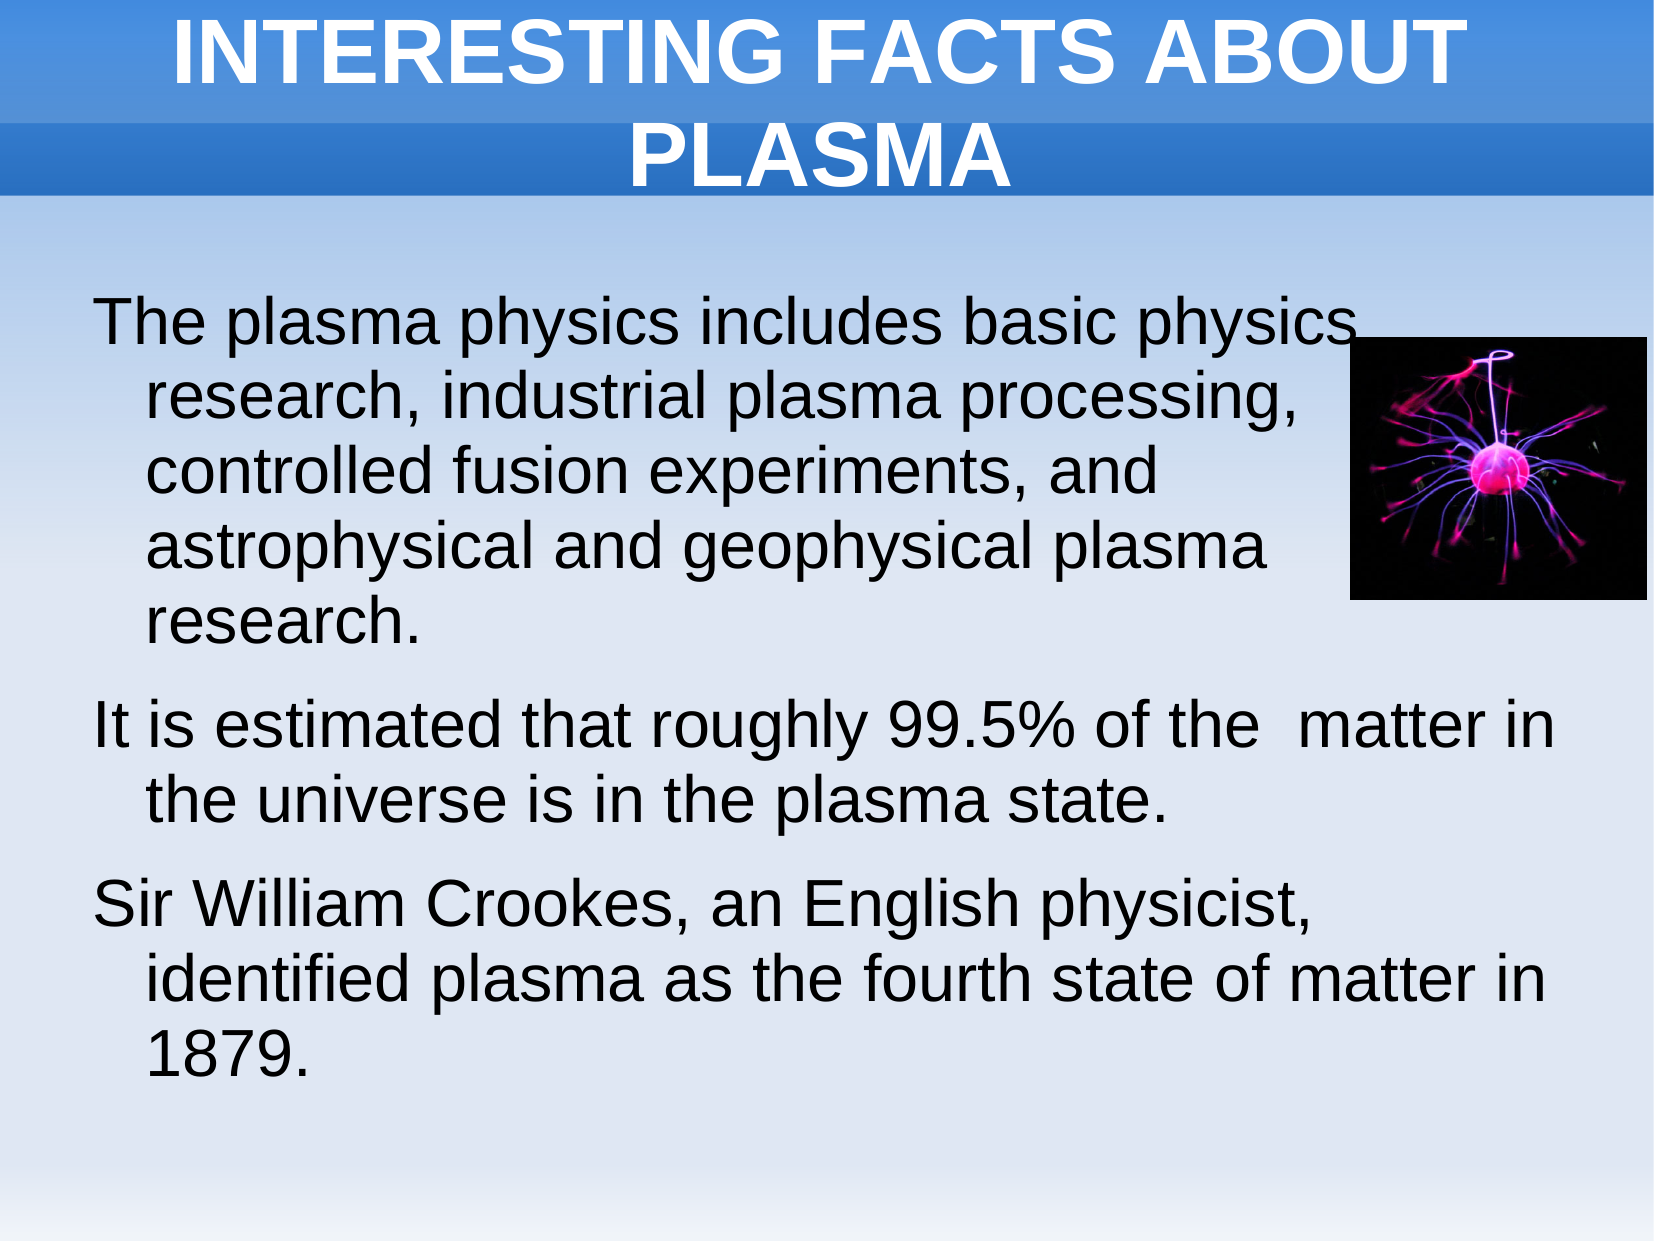

# INTERESTING FACTS ABOUT PLASMA
The plasma physics includes basic physics research, industrial plasma processing, controlled fusion experiments, and astrophysical and geophysical plasma research.
It is estimated that roughly 99.5% of the matter in the universe is in the plasma state.
Sir William Crookes, an English physicist, identified plasma as the fourth state of matter in 1879.